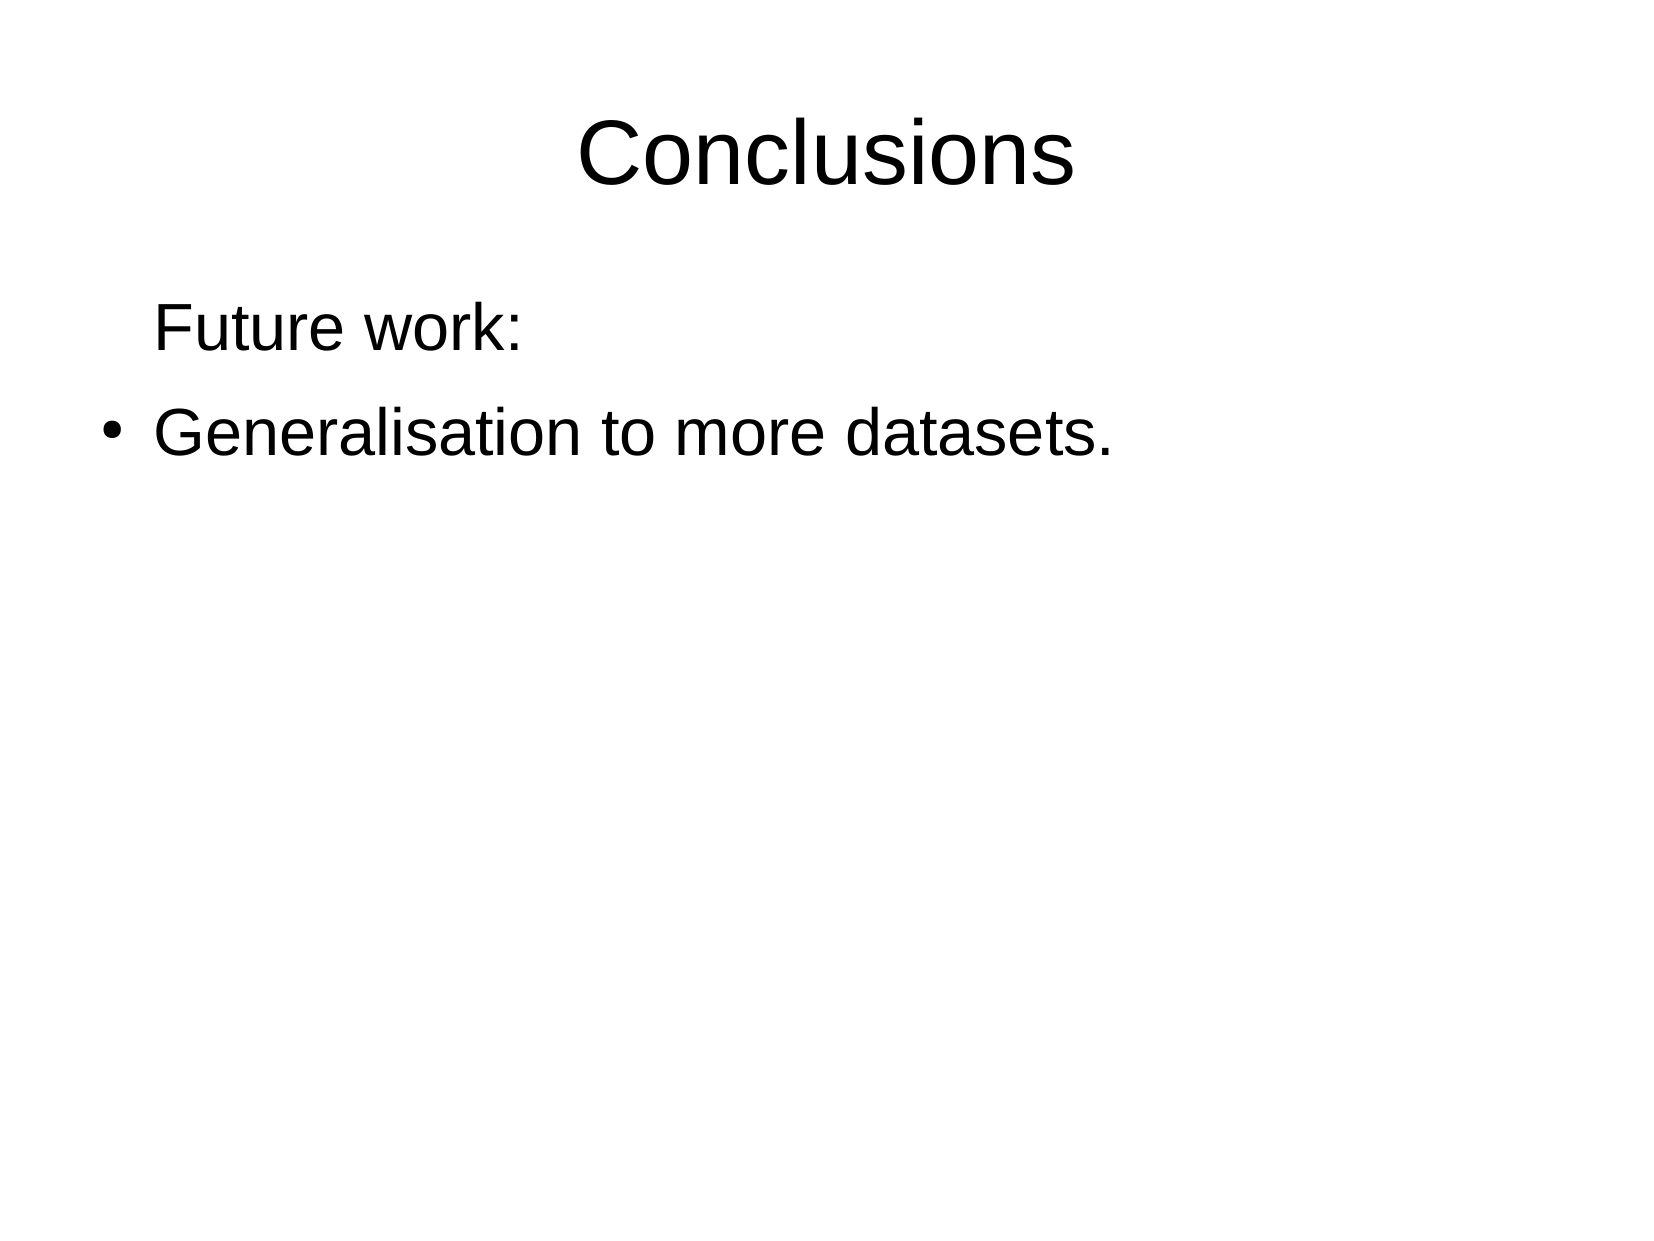

# Conclusions
Future work:
Generalisation to more datasets.